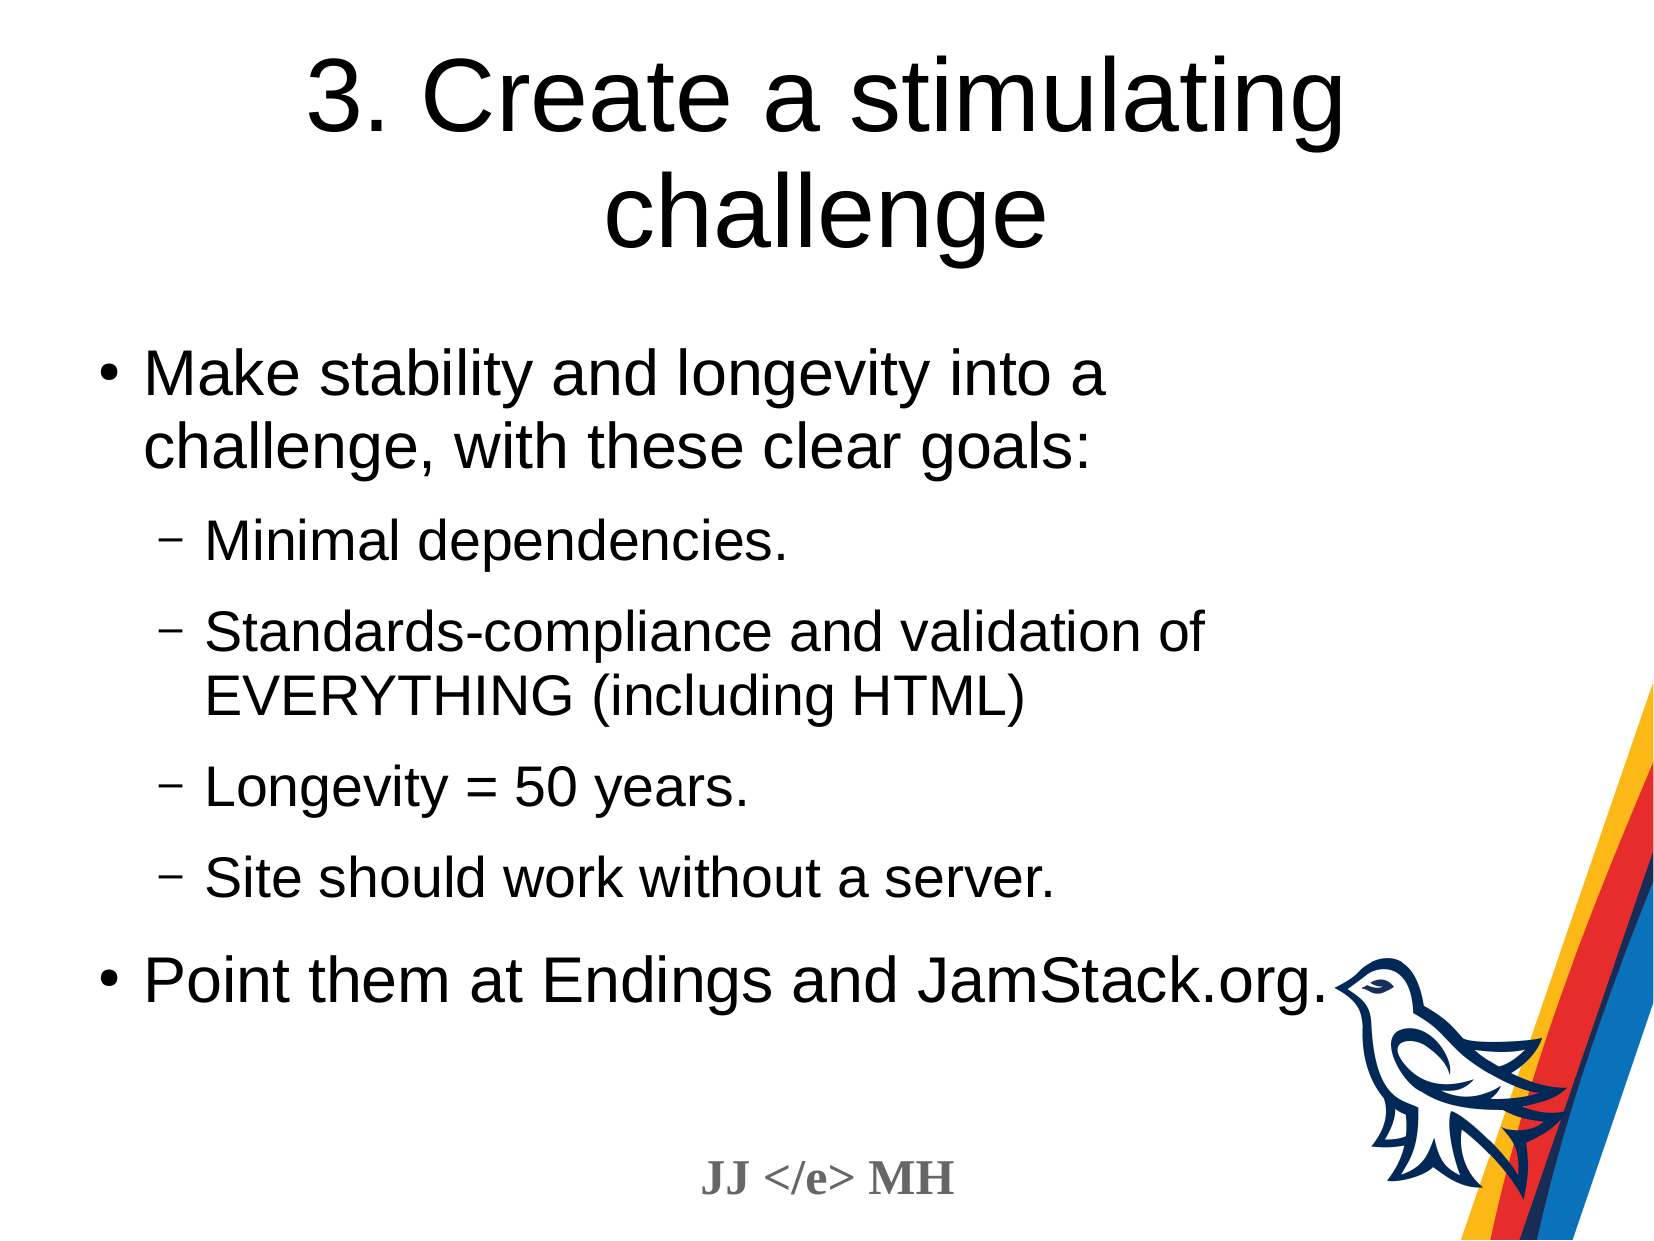

# 3. Create a stimulating challenge
Make stability and longevity into a challenge, with these clear goals:
Minimal dependencies.
Standards-compliance and validation of EVERYTHING (including HTML)
Longevity = 50 years.
Site should work without a server.
Point them at Endings and JamStack.org.